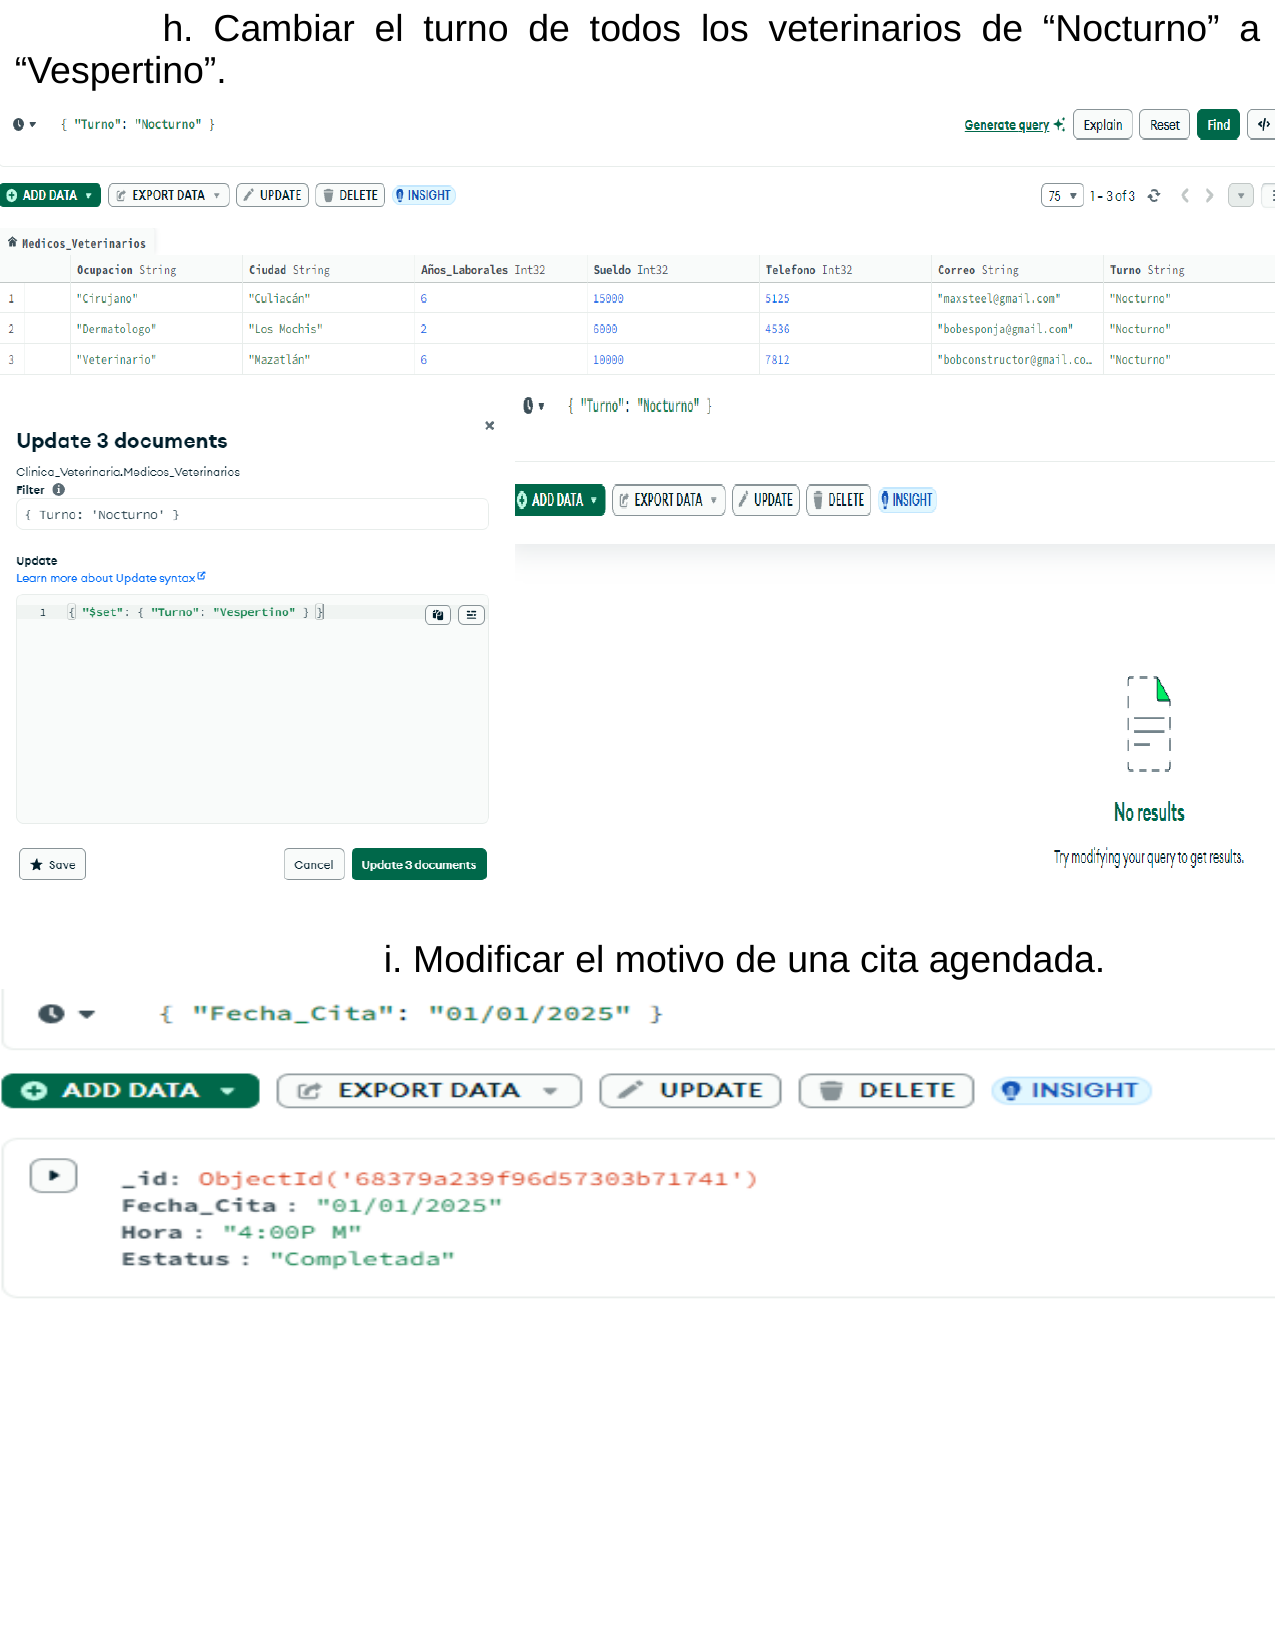

h. Cambiar el turno de todos los veterinarios de “Nocturno” a “Vespertino”.
					i. Modificar el motivo de una cita agendada.